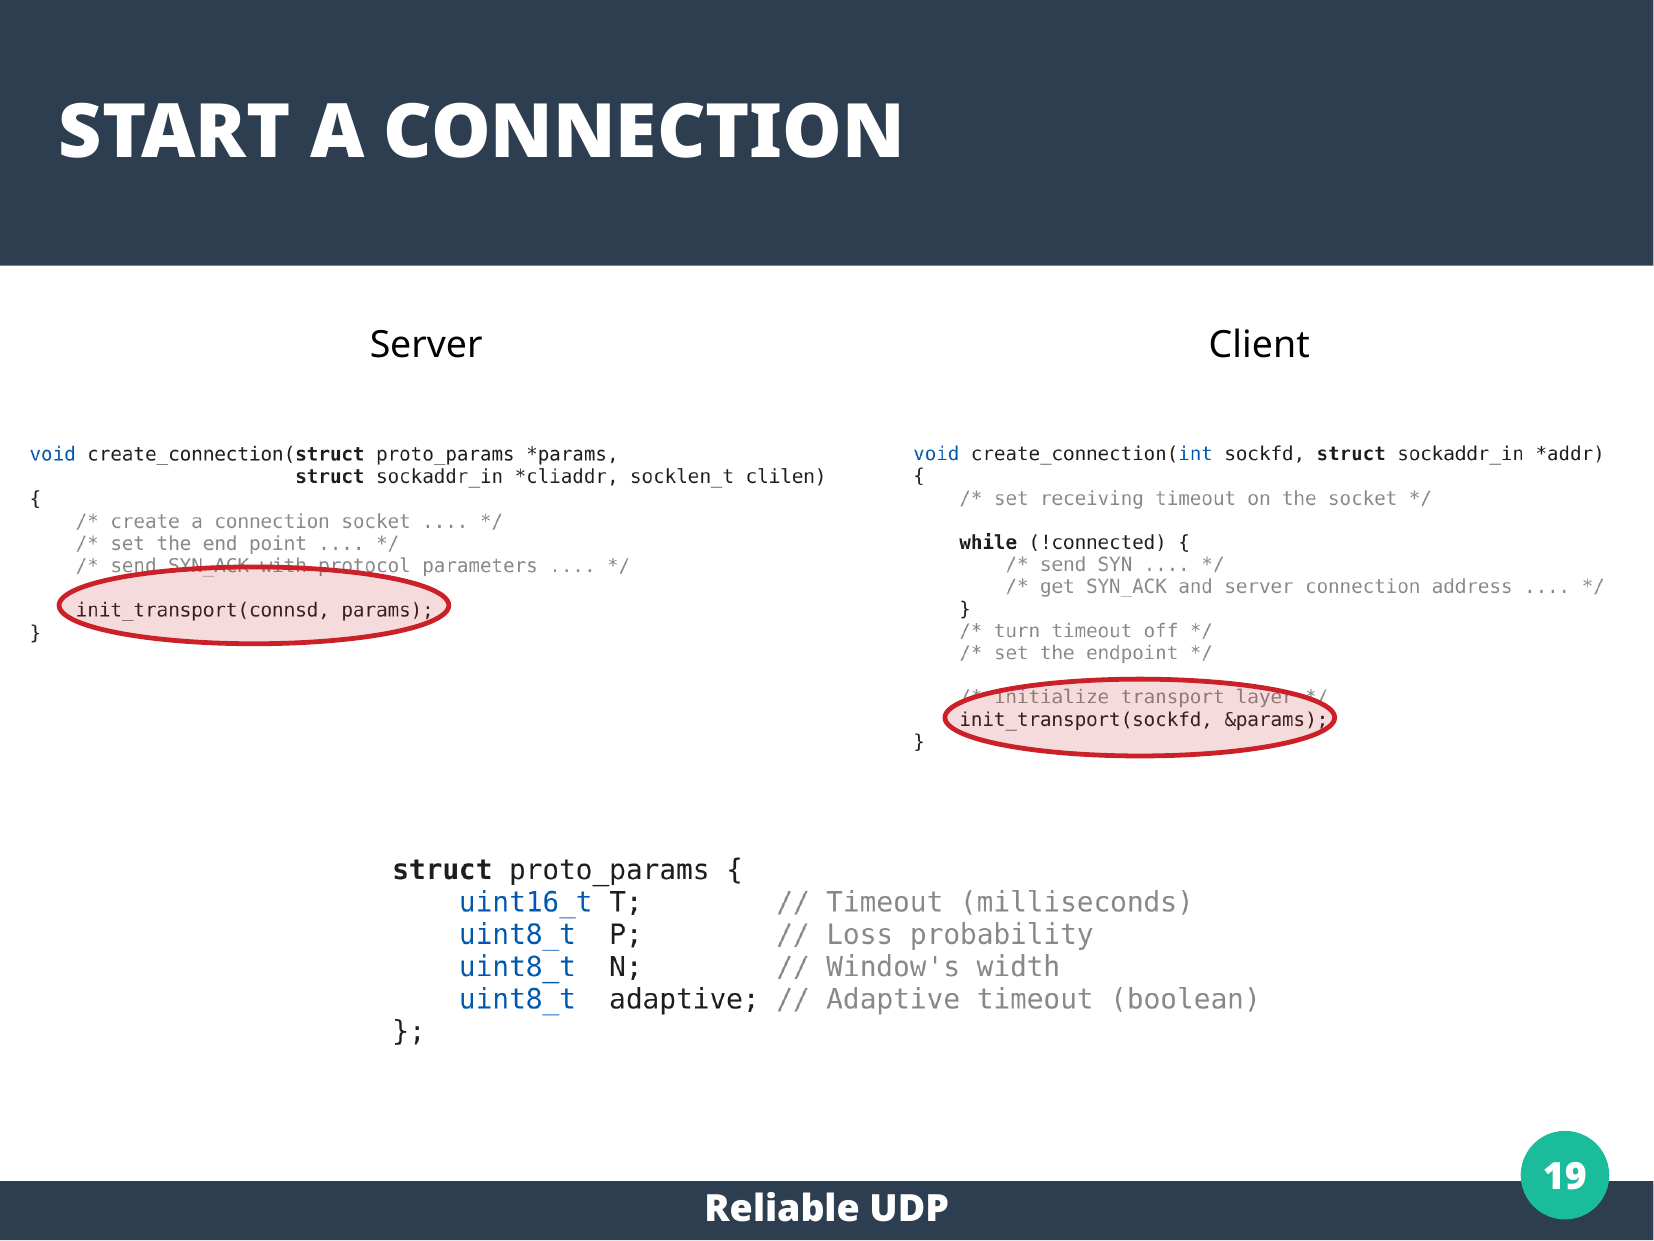

# START A CONNECTION
19
Reliable UDP